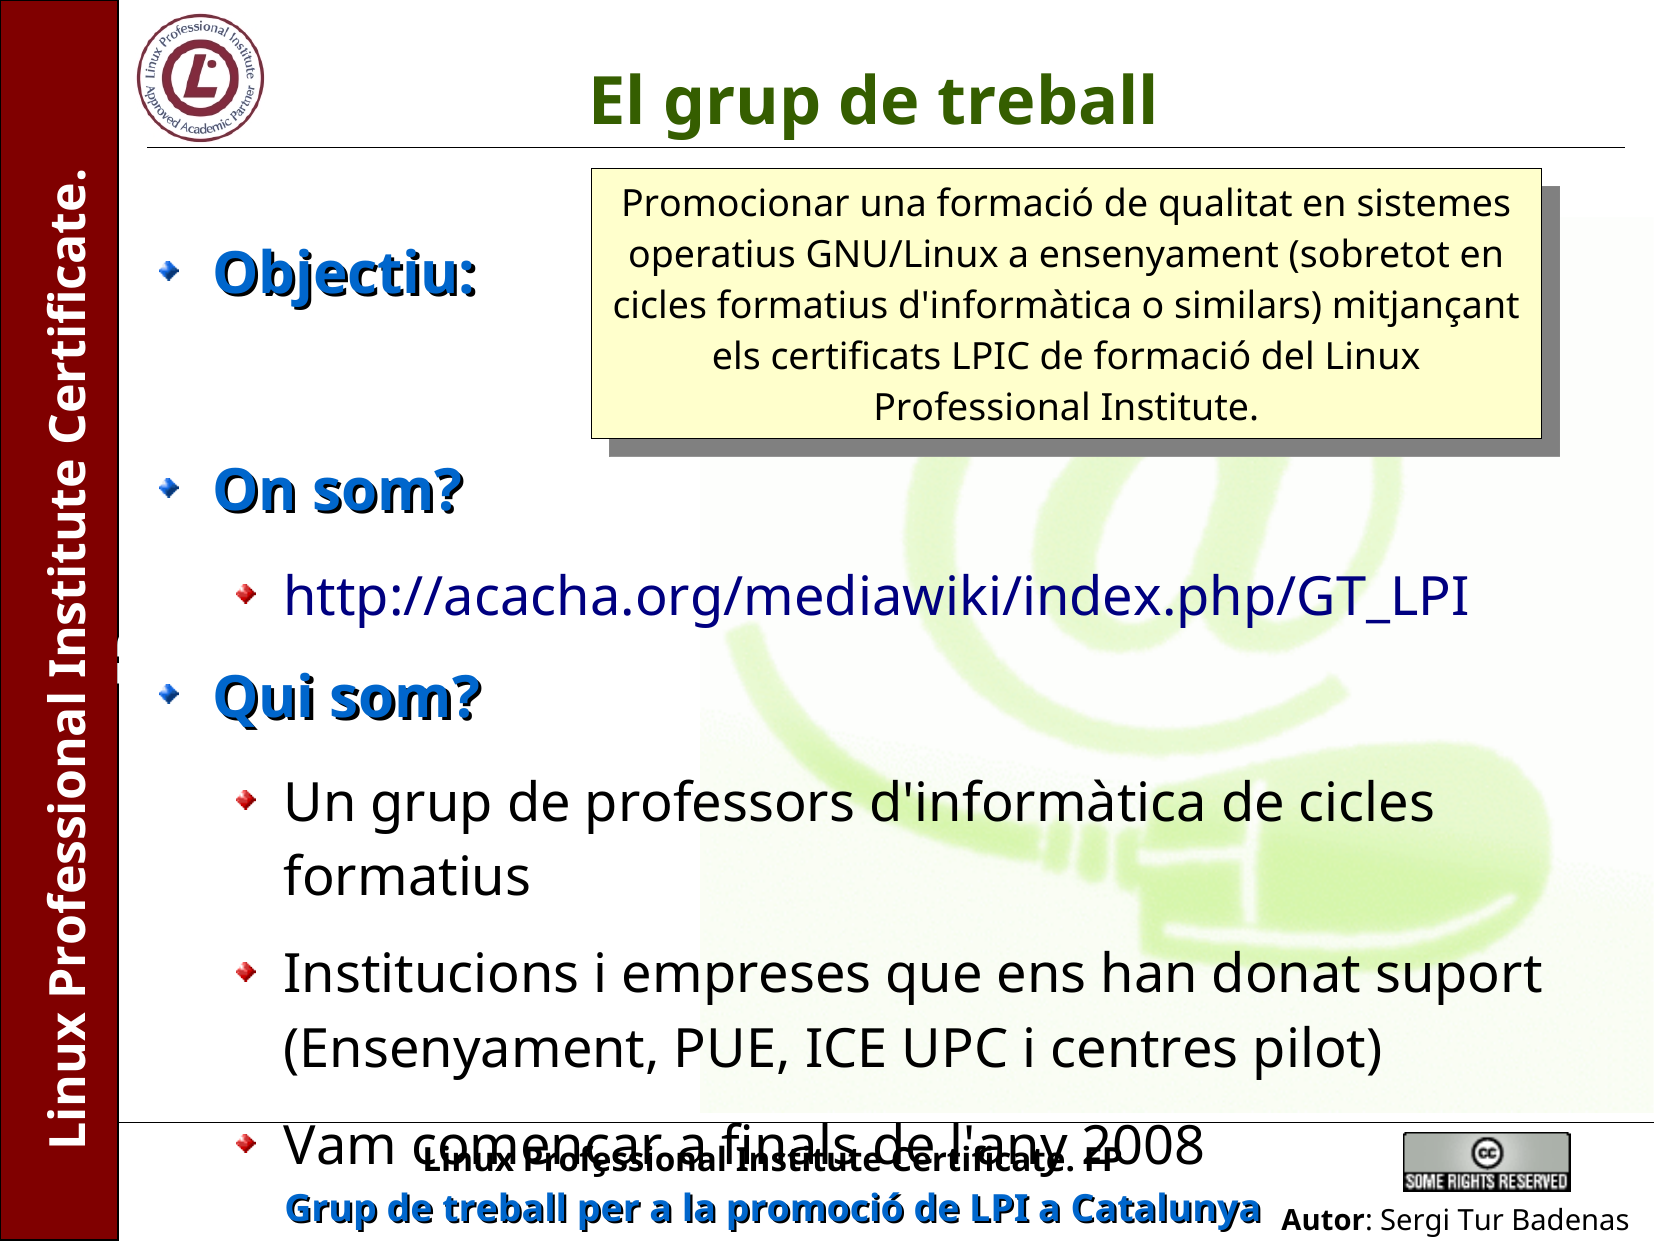

# El grup de treball
Promocionar una formació de qualitat en sistemes operatius GNU/Linux a ensenyament (sobretot en cicles formatius d'informàtica o similars) mitjançant els certificats LPIC de formació del Linux Professional Institute.
Objectiu:
On som?
http://acacha.org/mediawiki/index.php/GT_LPI
Qui som?
Un grup de professors d'informàtica de cicles formatius
Institucions i empreses que ens han donat suport (Ensenyament, PUE, ICE UPC i centres pilot)
Vam començar a finals de l'any 2008